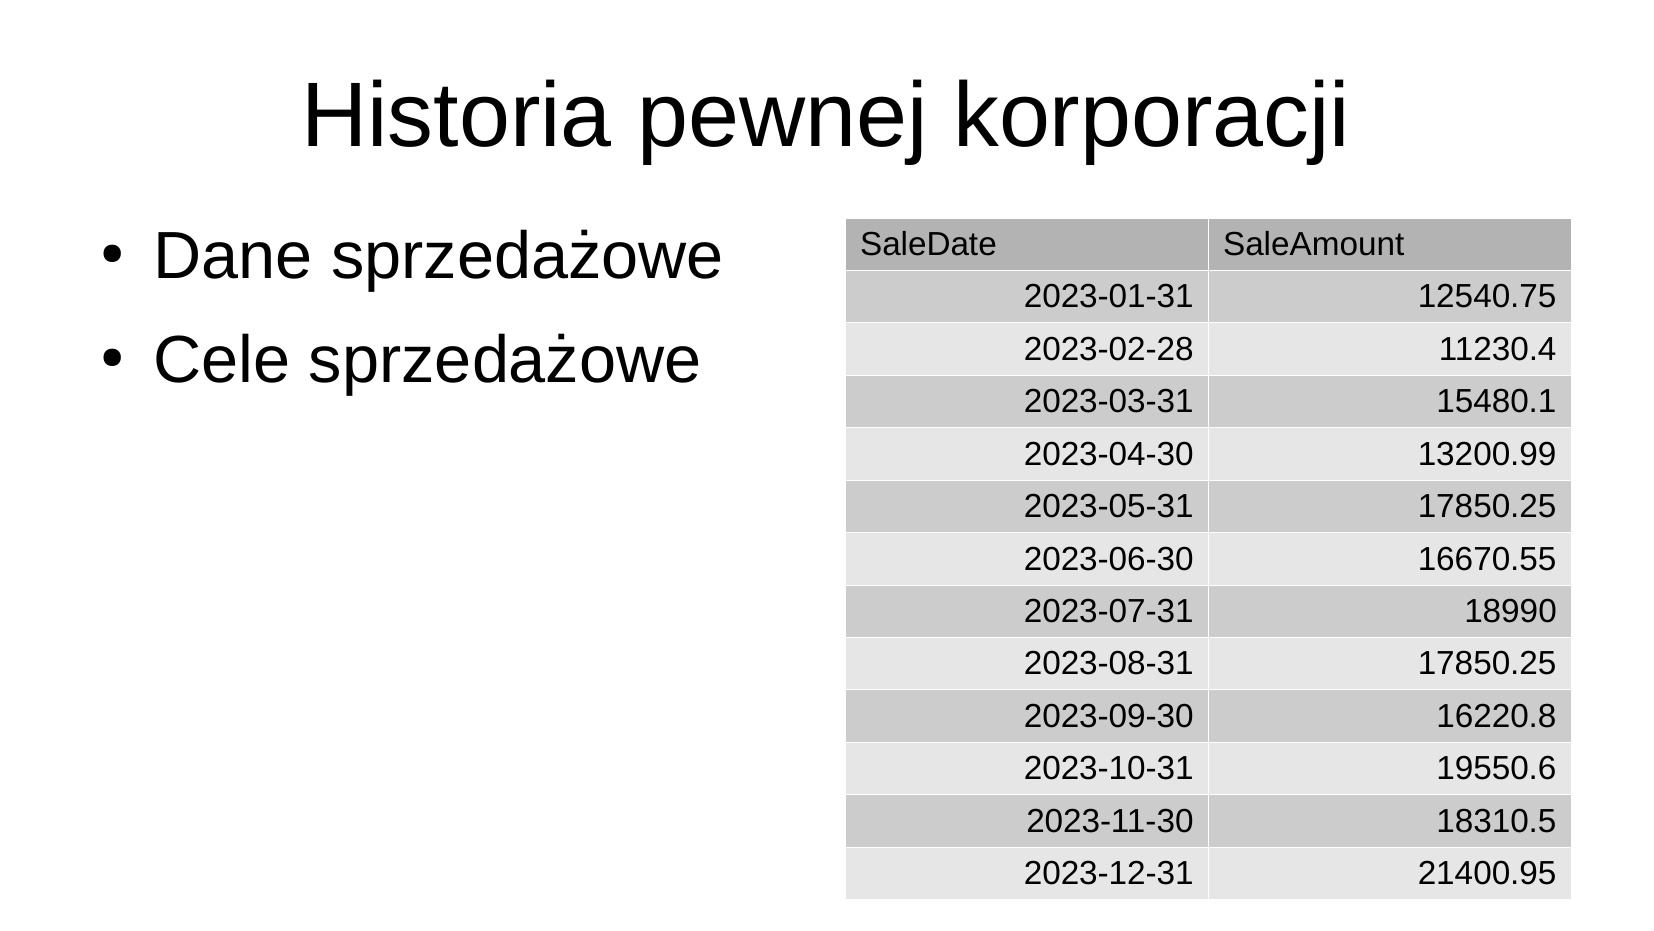

# Historia pewnej korporacji
Dane sprzedażowe
Cele sprzedażowe
| SaleDate | SaleAmount |
| --- | --- |
| 2023-01-31 | 12540.75 |
| 2023-02-28 | 11230.4 |
| 2023-03-31 | 15480.1 |
| 2023-04-30 | 13200.99 |
| 2023-05-31 | 17850.25 |
| 2023-06-30 | 16670.55 |
| 2023-07-31 | 18990 |
| 2023-08-31 | 17850.25 |
| 2023-09-30 | 16220.8 |
| 2023-10-31 | 19550.6 |
| 2023-11-30 | 18310.5 |
| 2023-12-31 | 21400.95 |